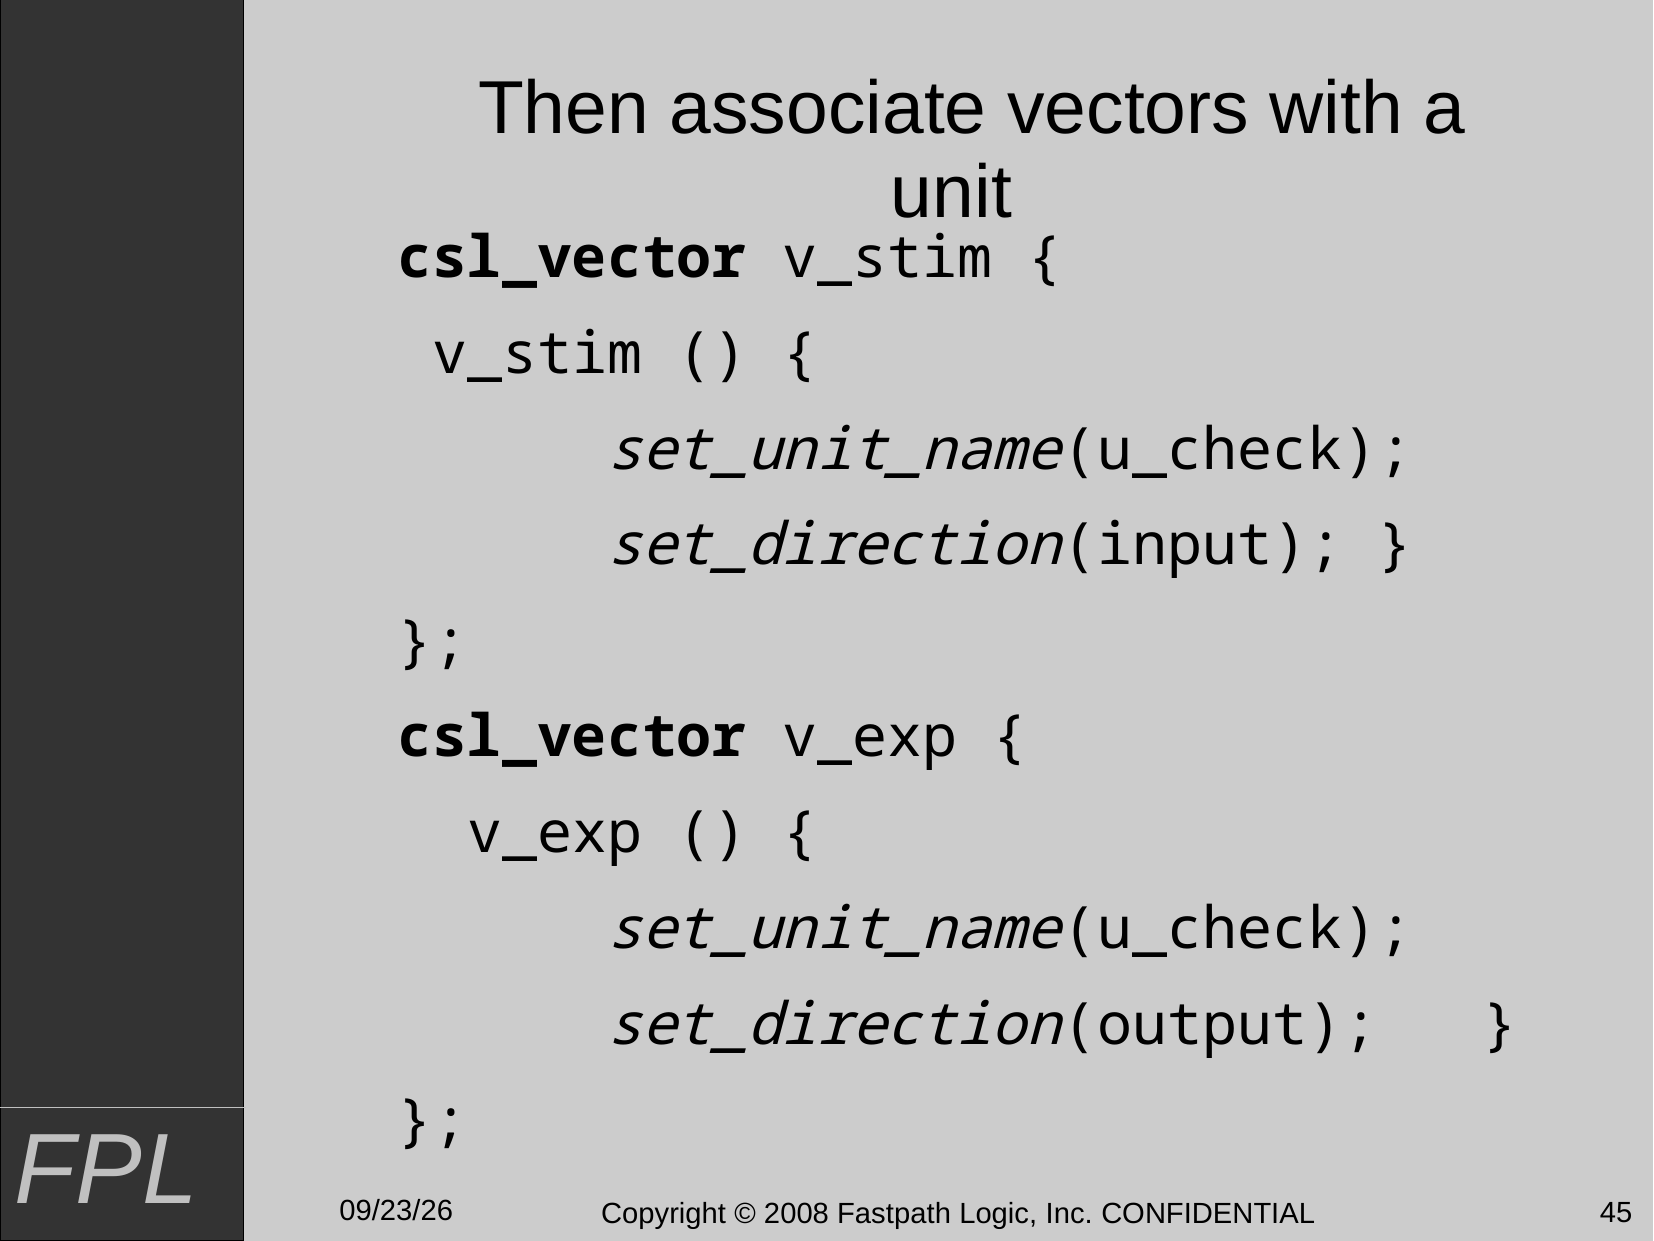

# Then associate vectors with a unit
csl_vector v_stim {
 v_stim () {
 set_unit_name(u_check);
 set_direction(input); }
};
csl_vector v_exp {
 v_exp () {
 set_unit_name(u_check);
 set_direction(output); }
};
45
© 2008 FASTPATH LOGIC INC.